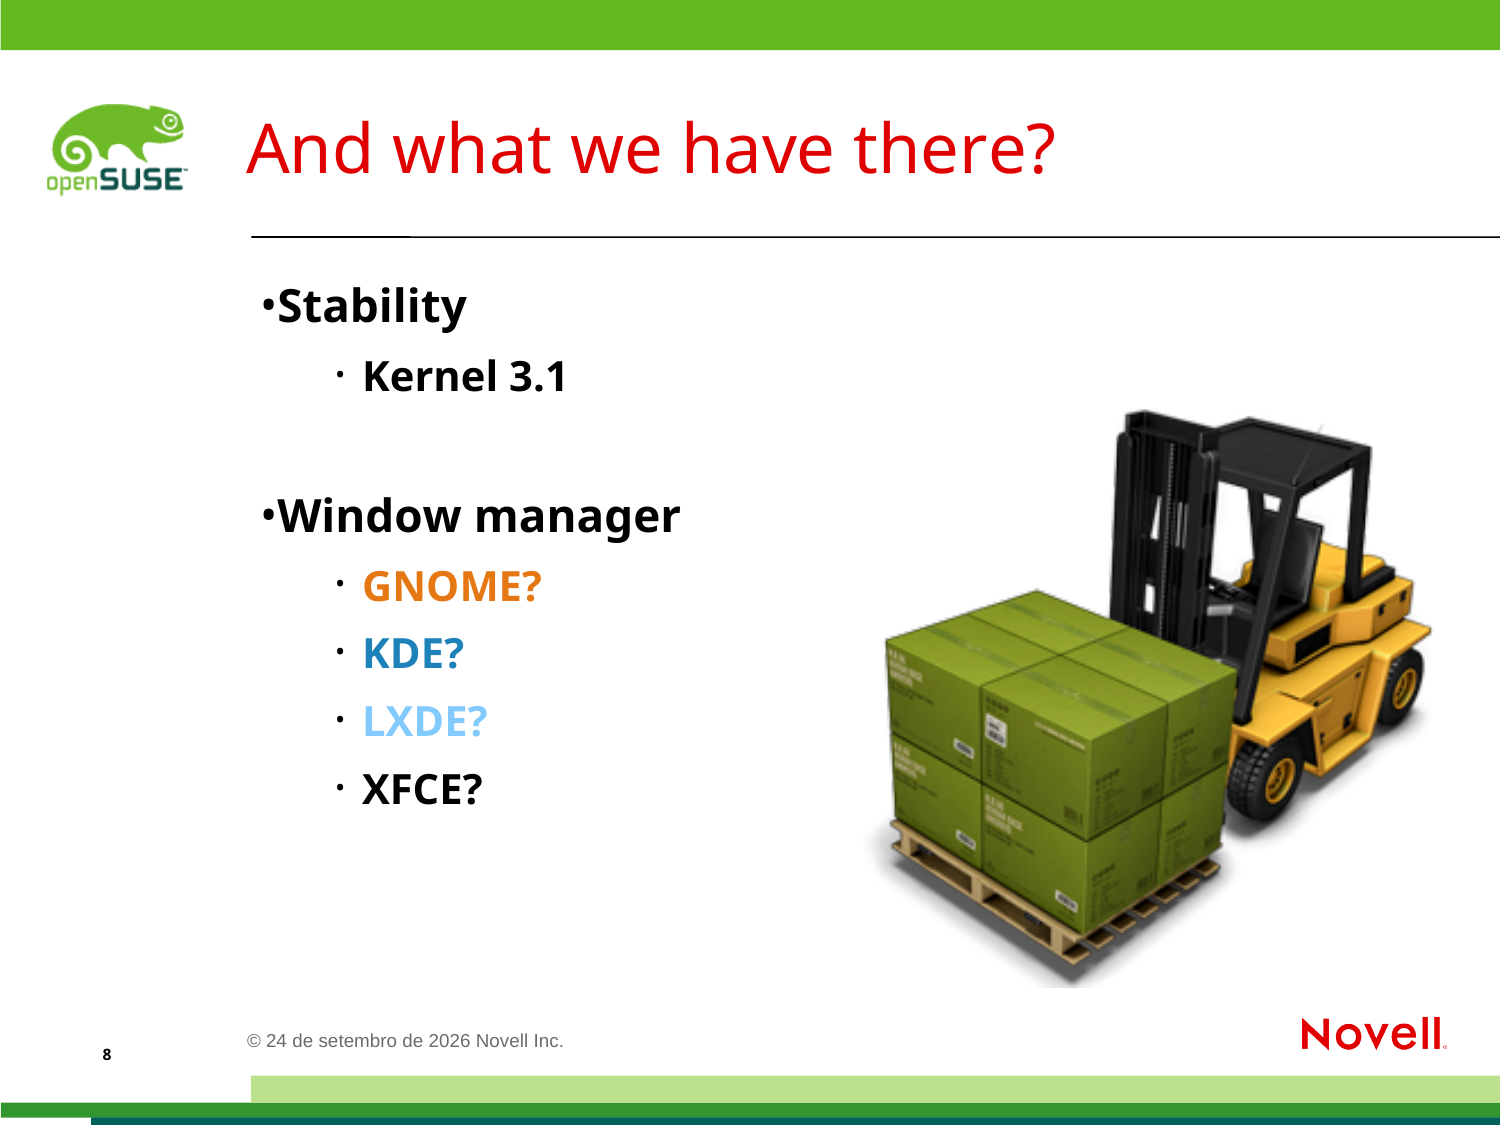

# And what we have there?
Stability
Kernel 3.1
Window manager
GNOME?
KDE?
LXDE?
XFCE?